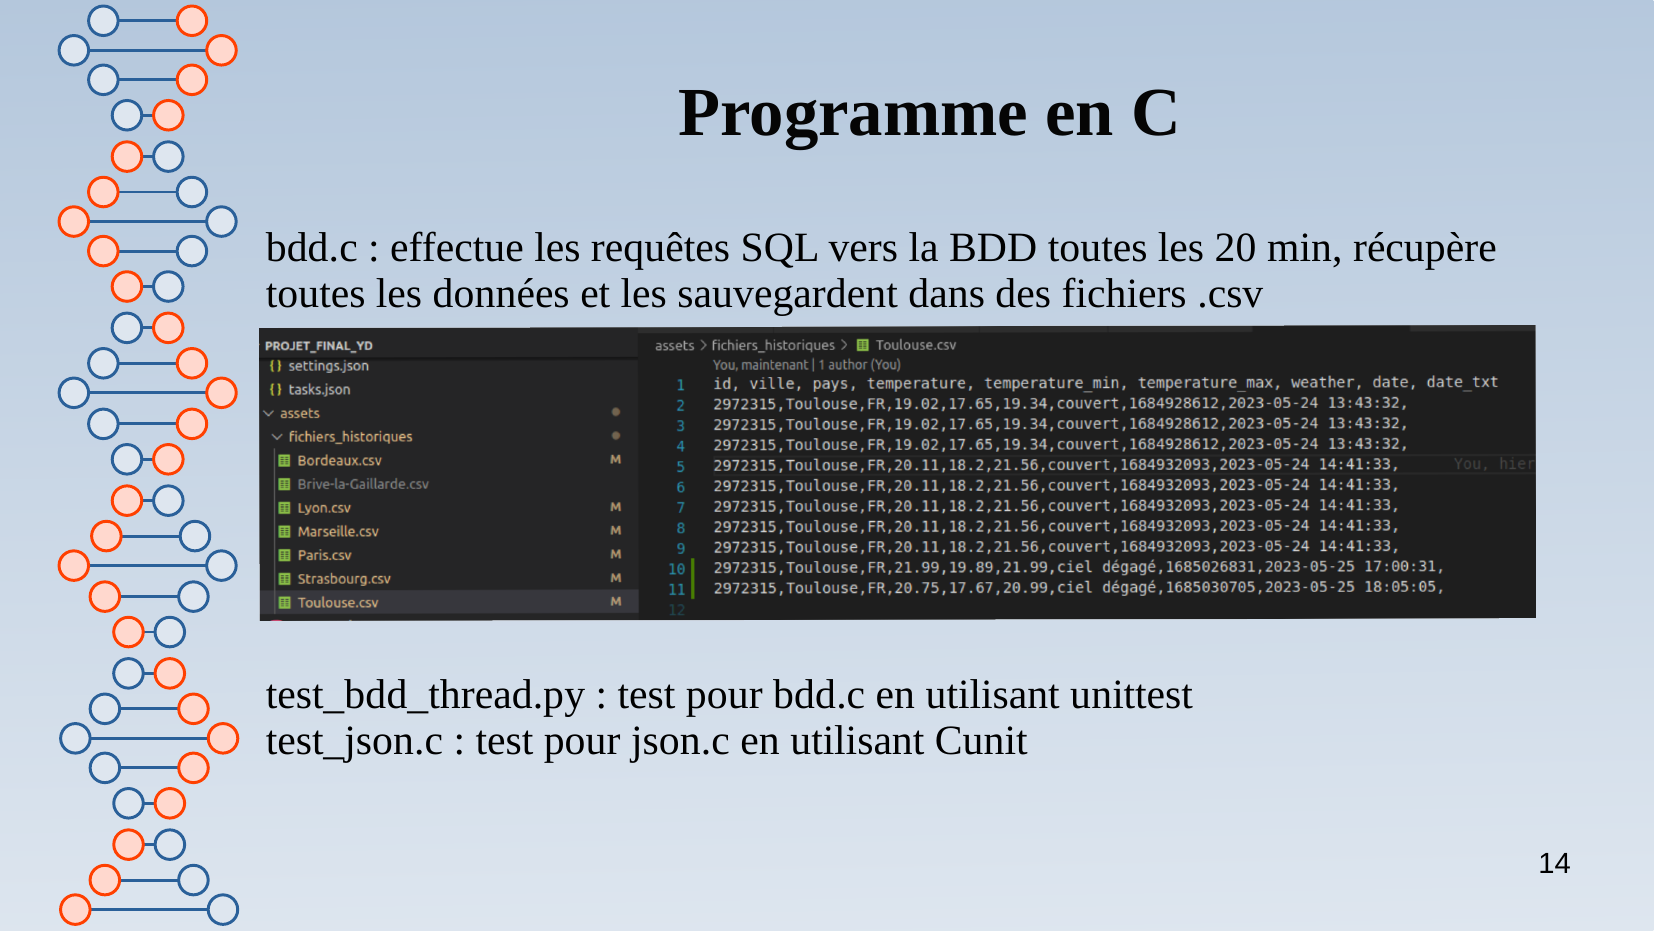

# Programme en C
bdd.c : effectue les requêtes SQL vers la BDD toutes les 20 min, récupère toutes les données et les sauvegardent dans des fichiers .csv
test_bdd_thread.py : test pour bdd.c en utilisant unittest
test_json.c : test pour json.c en utilisant Cunit
14